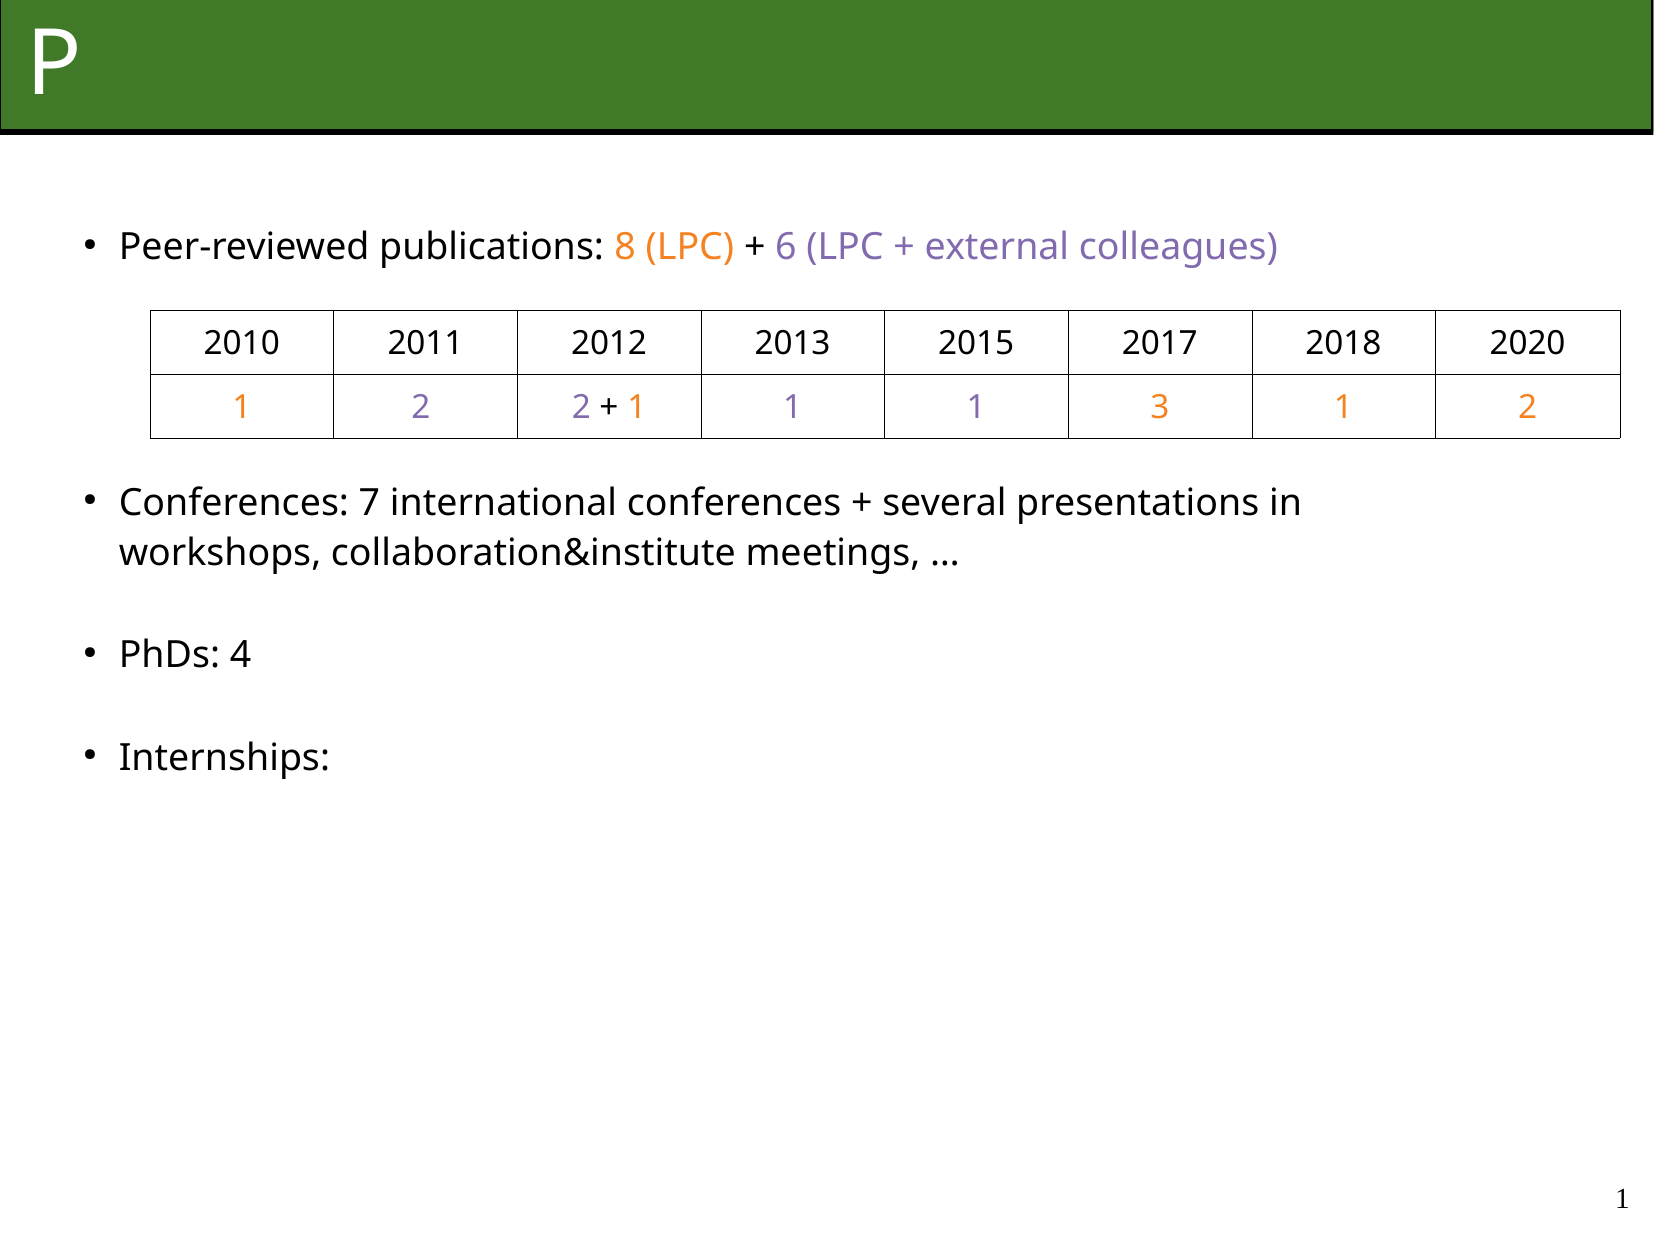

P
#
Peer-reviewed publications: 8 (LPC) + 6 (LPC + external colleagues)
Conferences: 7 international conferences + several presentations in workshops, collaboration&institute meetings, …
PhDs: 4
Internships:
| 2010 | 2011 | 2012 | 2013 | 2015 | 2017 | 2018 | 2020 |
| --- | --- | --- | --- | --- | --- | --- | --- |
| 1 | 2 | 2 + 1 | 1 | 1 | 3 | 1 | 2 |
1